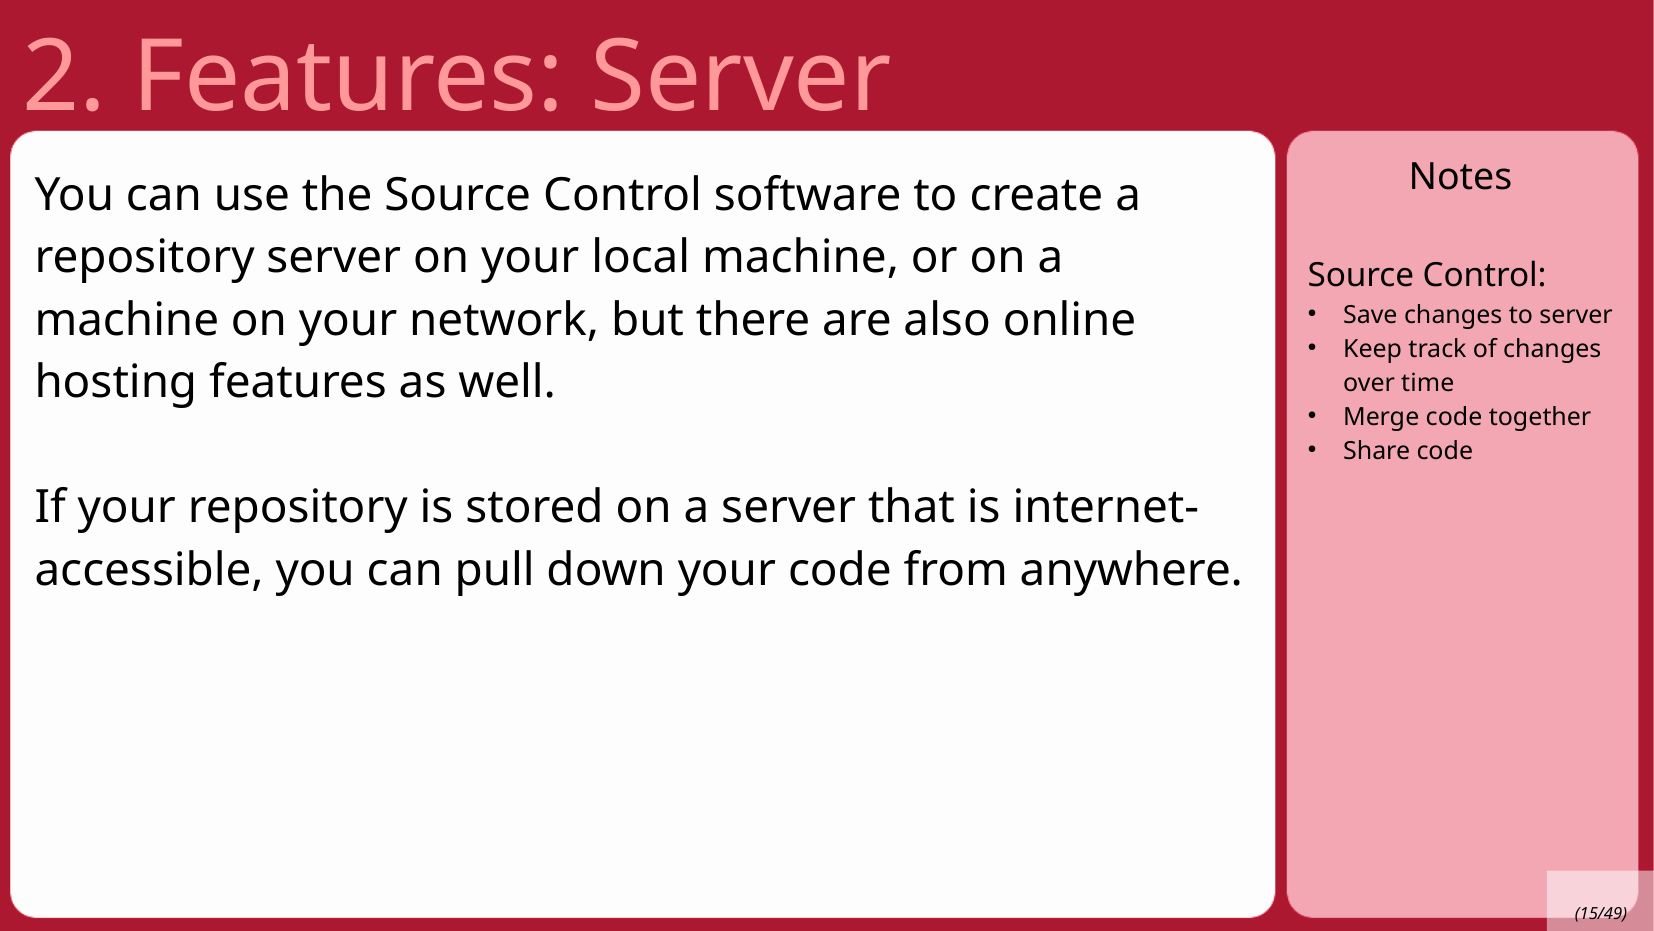

# 2. Features: Server
Notes
Source Control:
Save changes to server
Keep track of changes over time
Merge code together
Share code
You can use the Source Control software to create a repository server on your local machine, or on a machine on your network, but there are also online hosting features as well.
If your repository is stored on a server that is internet-accessible, you can pull down your code from anywhere.